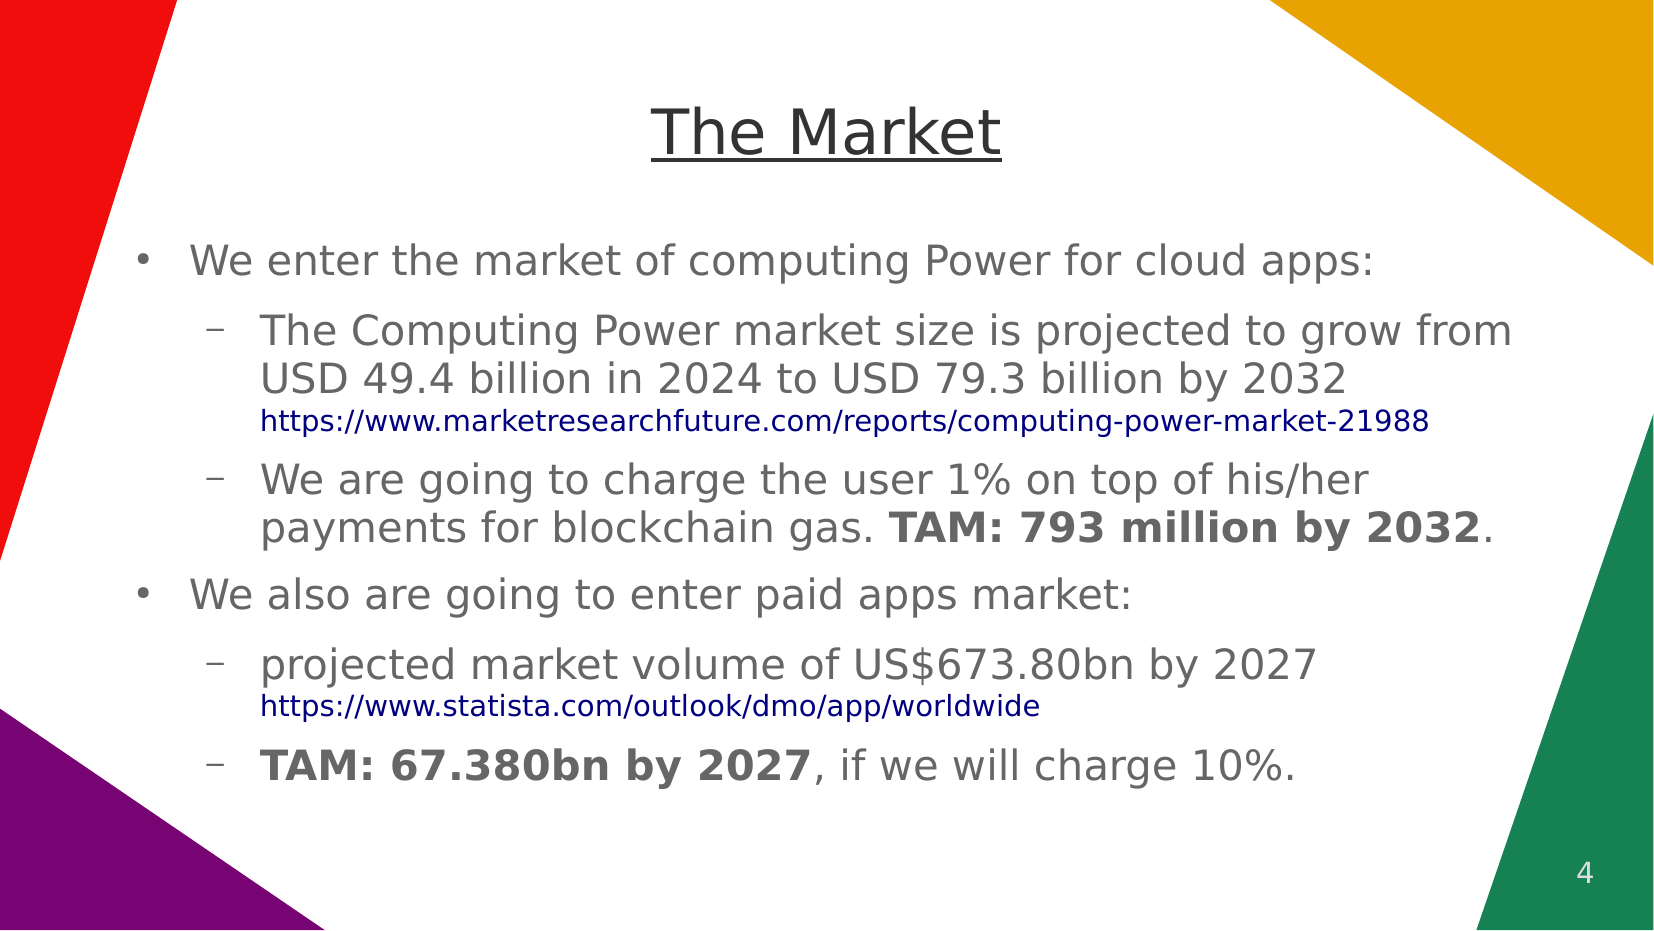

# The Market
We enter the market of computing Power for cloud apps:
The Computing Power market size is projected to grow from USD 49.4 billion in 2024 to USD 79.3 billion by 2032 https://www.marketresearchfuture.com/reports/computing-power-market-21988
We are going to charge the user 1% on top of his/her payments for blockchain gas. TAM: 793 million by 2032.
We also are going to enter paid apps market:
projected market volume of US$673.80bn by 2027
https://www.statista.com/outlook/dmo/app/worldwide
TAM: 67.380bn by 2027, if we will charge 10%.
4